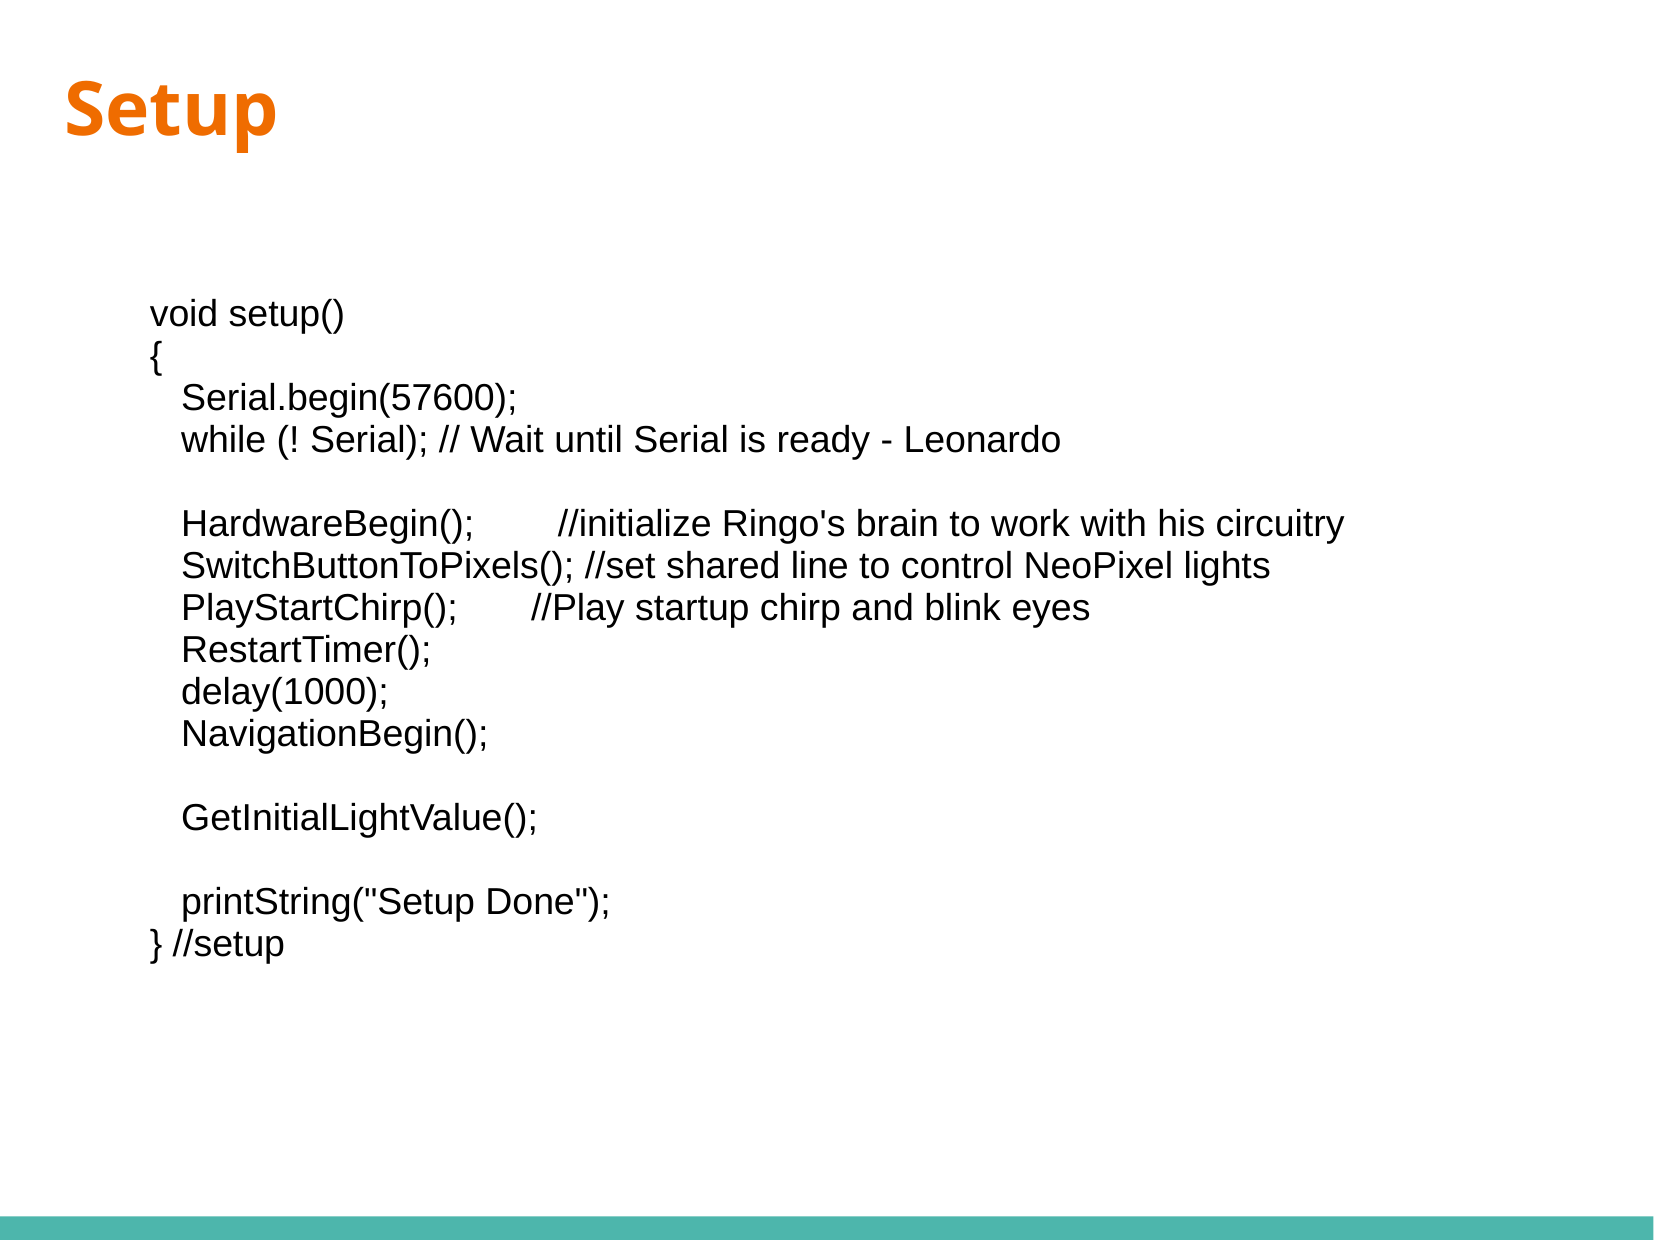

# Setup
void setup()
{
 Serial.begin(57600);
 while (! Serial); // Wait until Serial is ready - Leonardo
 HardwareBegin(); //initialize Ringo's brain to work with his circuitry
 SwitchButtonToPixels(); //set shared line to control NeoPixel lights
 PlayStartChirp(); //Play startup chirp and blink eyes
 RestartTimer();
 delay(1000);
 NavigationBegin();
 GetInitialLightValue();
 printString("Setup Done");
} //setup